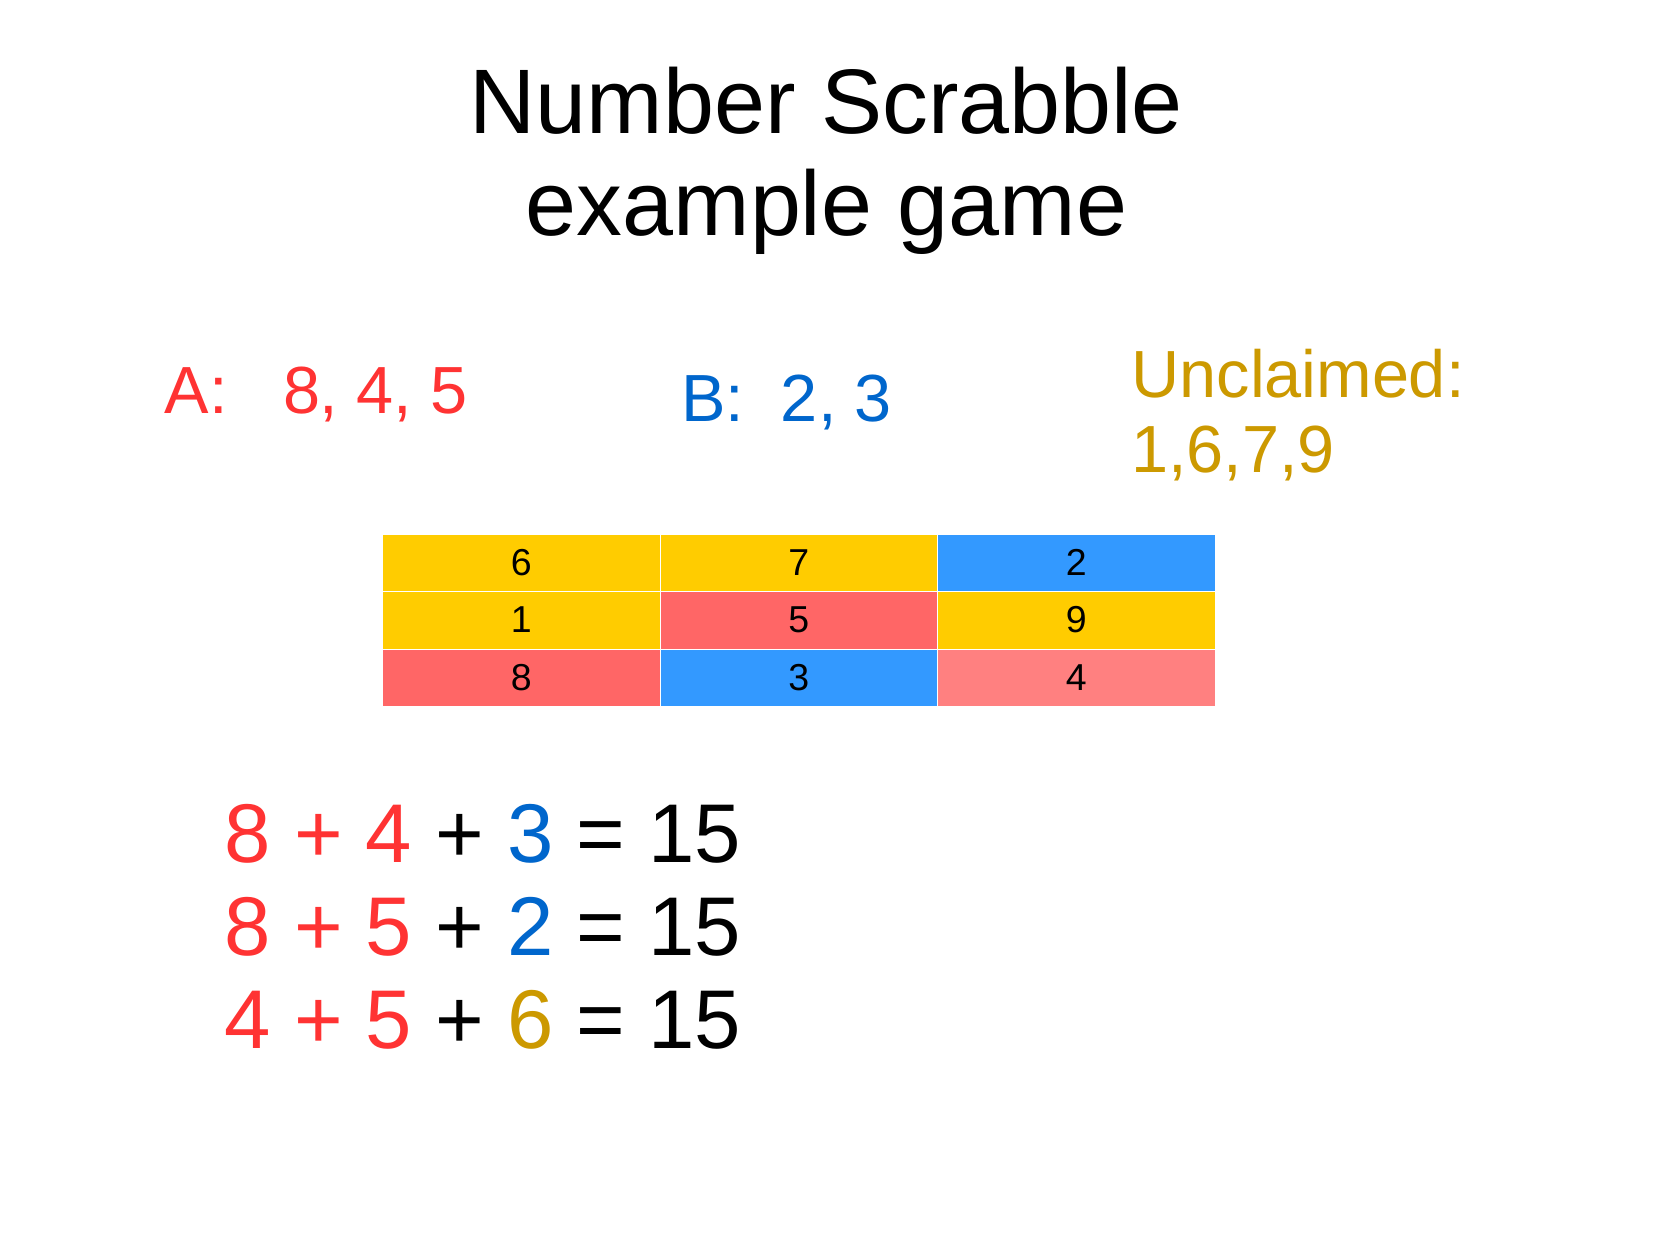

# Number Scrabble example game
Unclaimed: 1,6,7,9
A: 8, 4, 5
B: 2, 3
| 6 | 7 | 2 |
| --- | --- | --- |
| 1 | 5 | 9 |
| 8 | 3 | 4 |
8 + 4 + 3 = 15
8 + 5 + 2 = 15
4 + 5 + 6 = 15